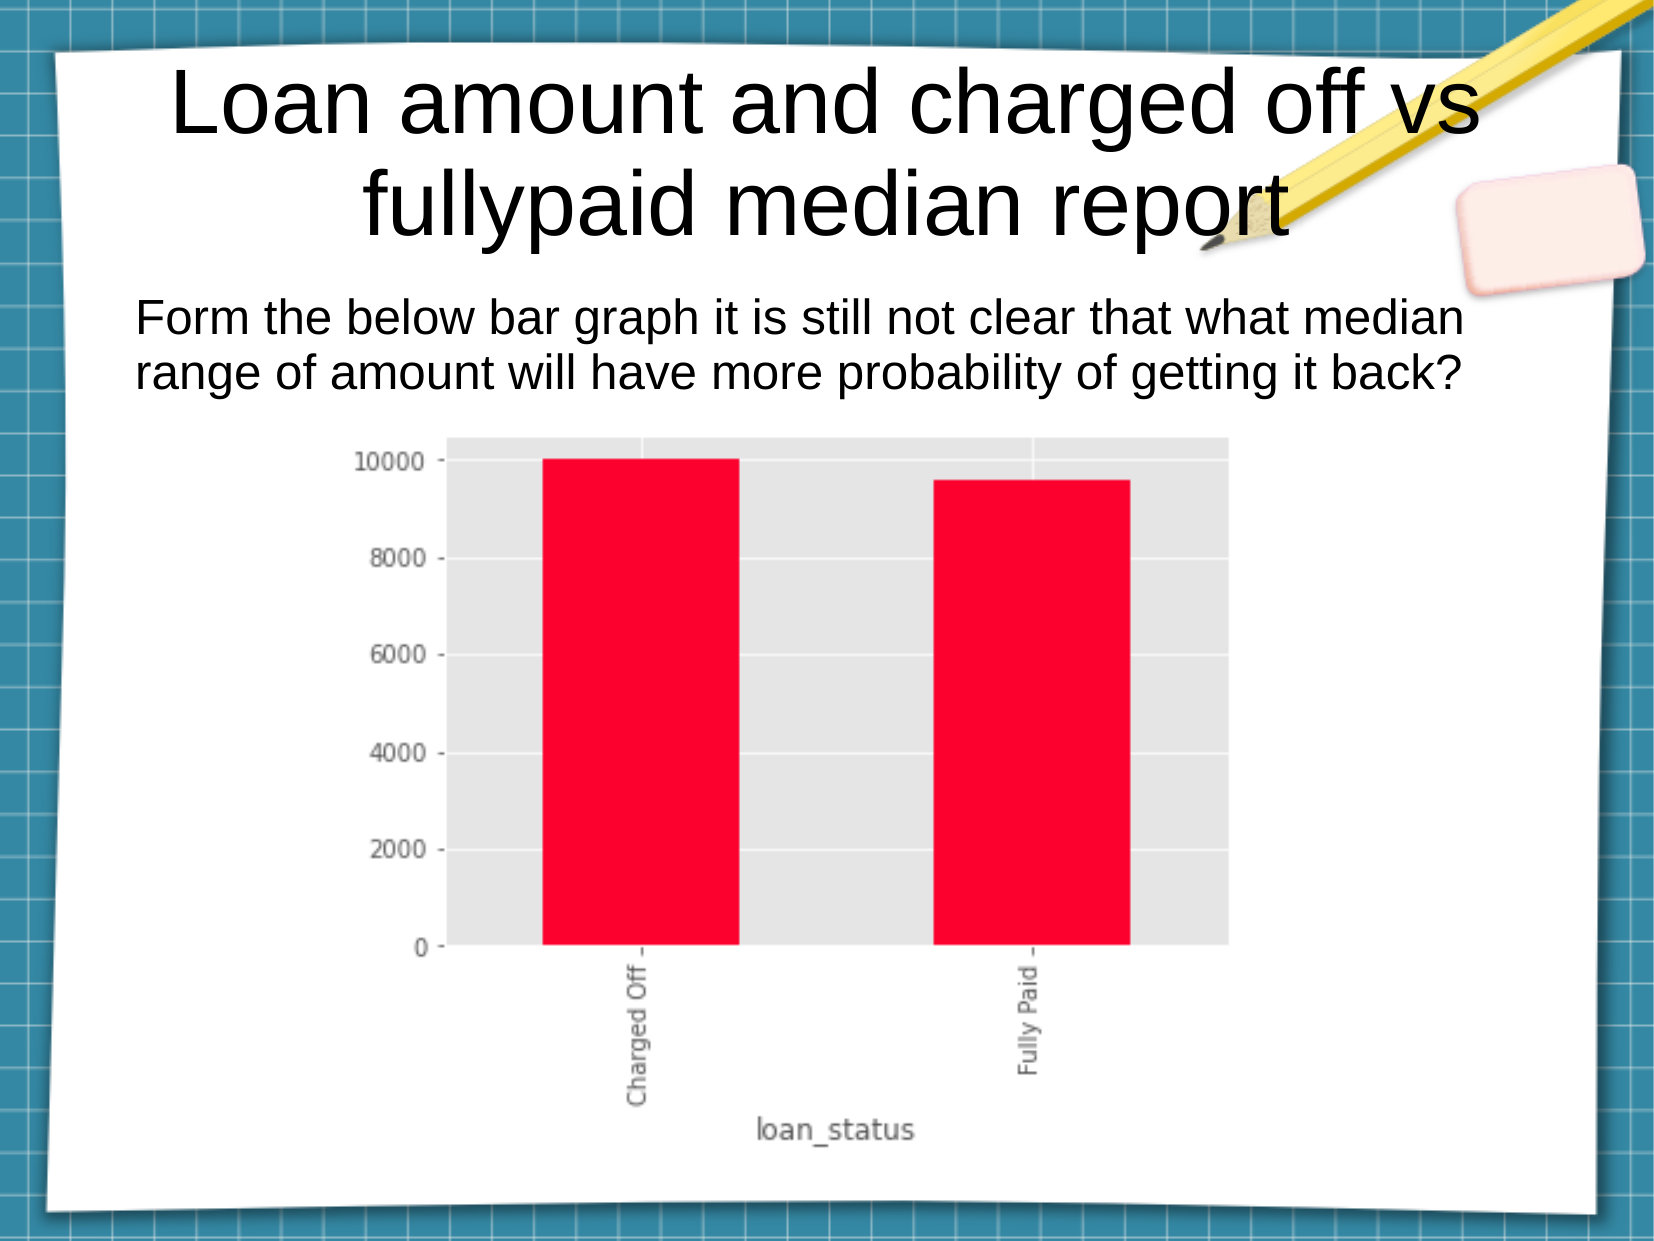

# Loan amount and charged off vs fullypaid median report
Form the below bar graph it is still not clear that what median range of amount will have more probability of getting it back?